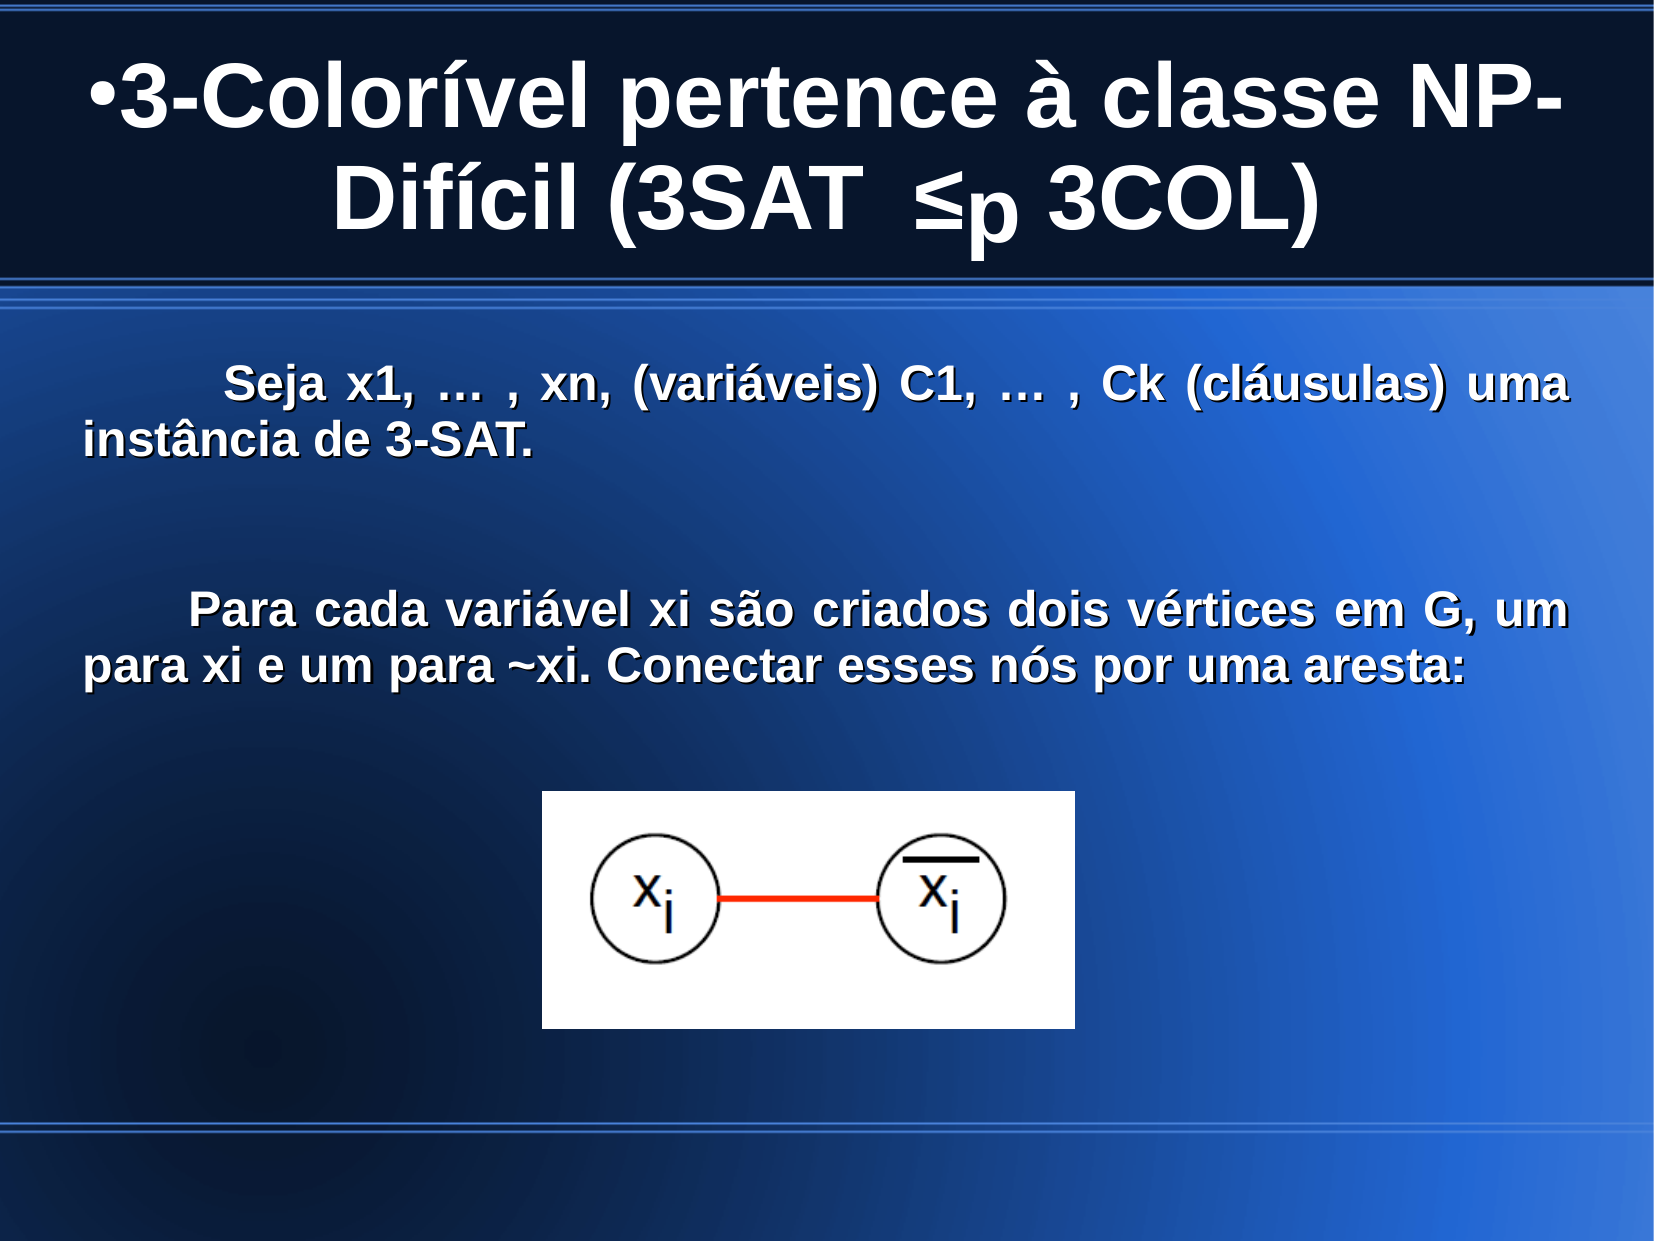

# 3-Colorível pertence à classe NP-Difícil (3SAT ≤p 3COL)
 Seja x1, … , xn, (variáveis) C1, … , Ck (cláusulas) uma instância de 3-SAT.
 Para cada variável xi são criados dois vértices em G, um para xi e um para ~xi. Conectar esses nós por uma aresta: